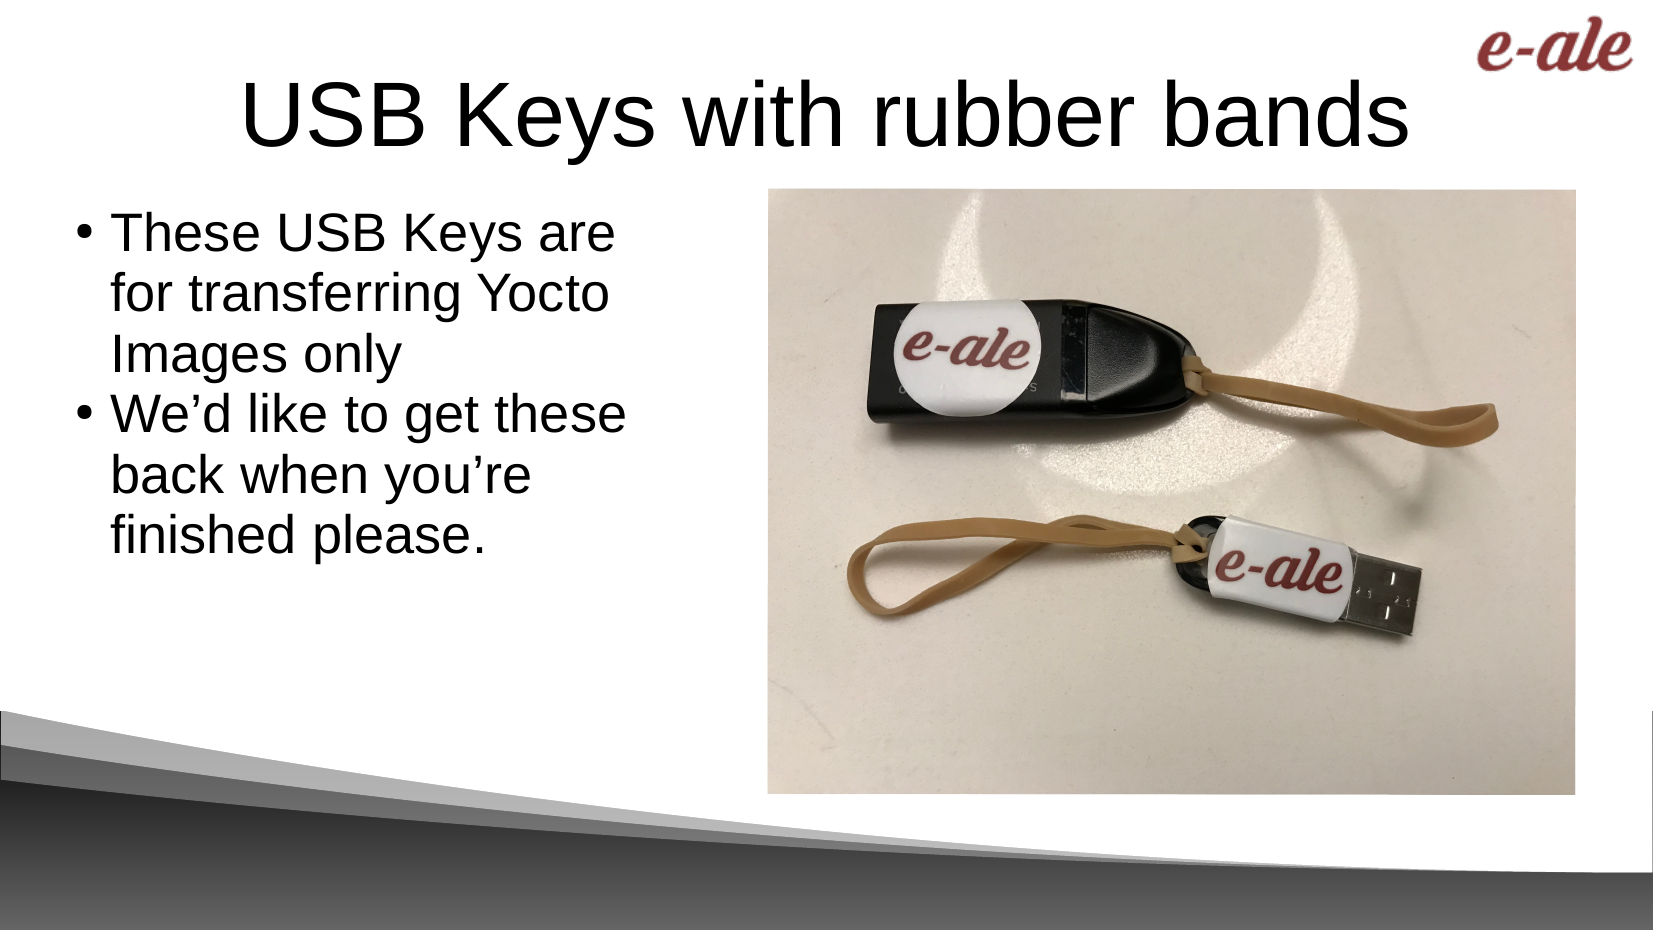

# USB Keys with rubber bands
These USB Keys are for transferring Yocto Images only
We’d like to get these back when you’re finished please.